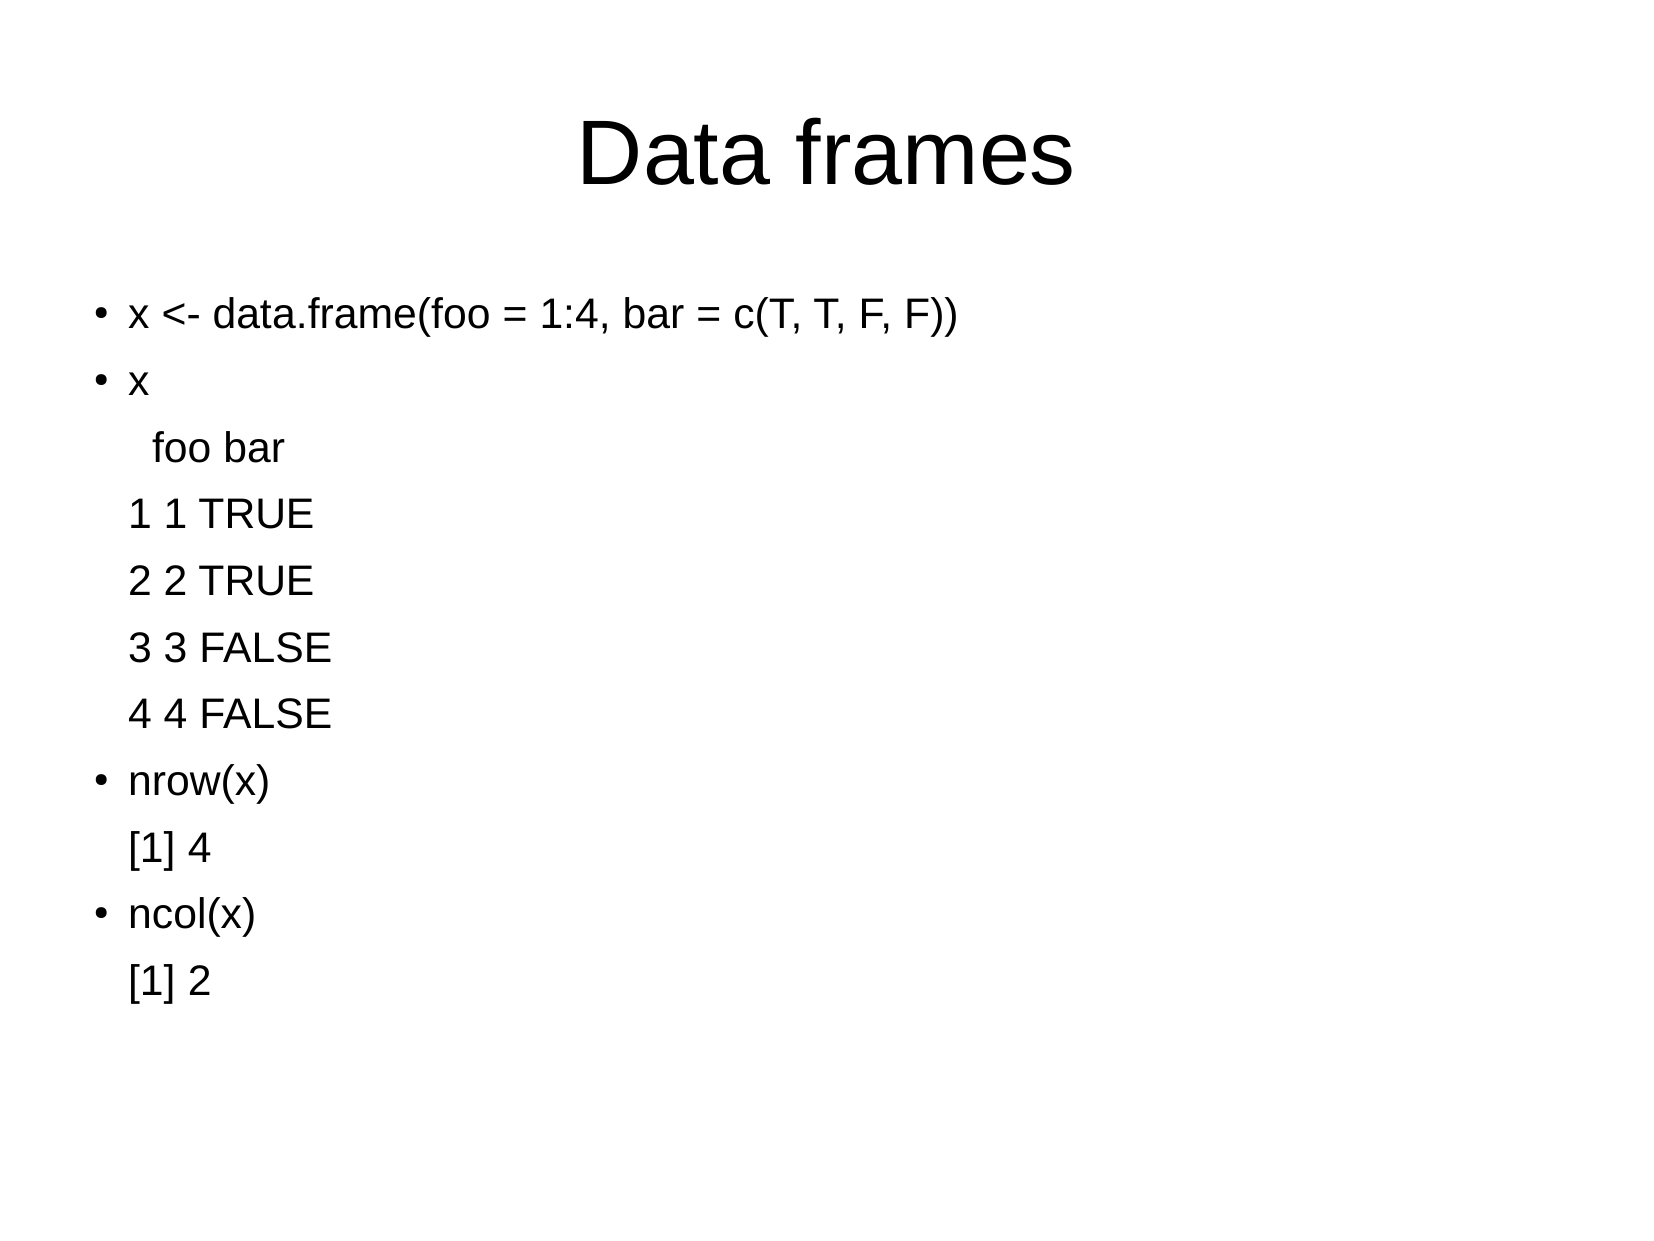

# Data frames
x <- data.frame(foo = 1:4, bar = c(T, T, F, F))
x
 foo bar
1 1 TRUE
2 2 TRUE
3 3 FALSE
4 4 FALSE
nrow(x)
[1] 4
ncol(x)
[1] 2